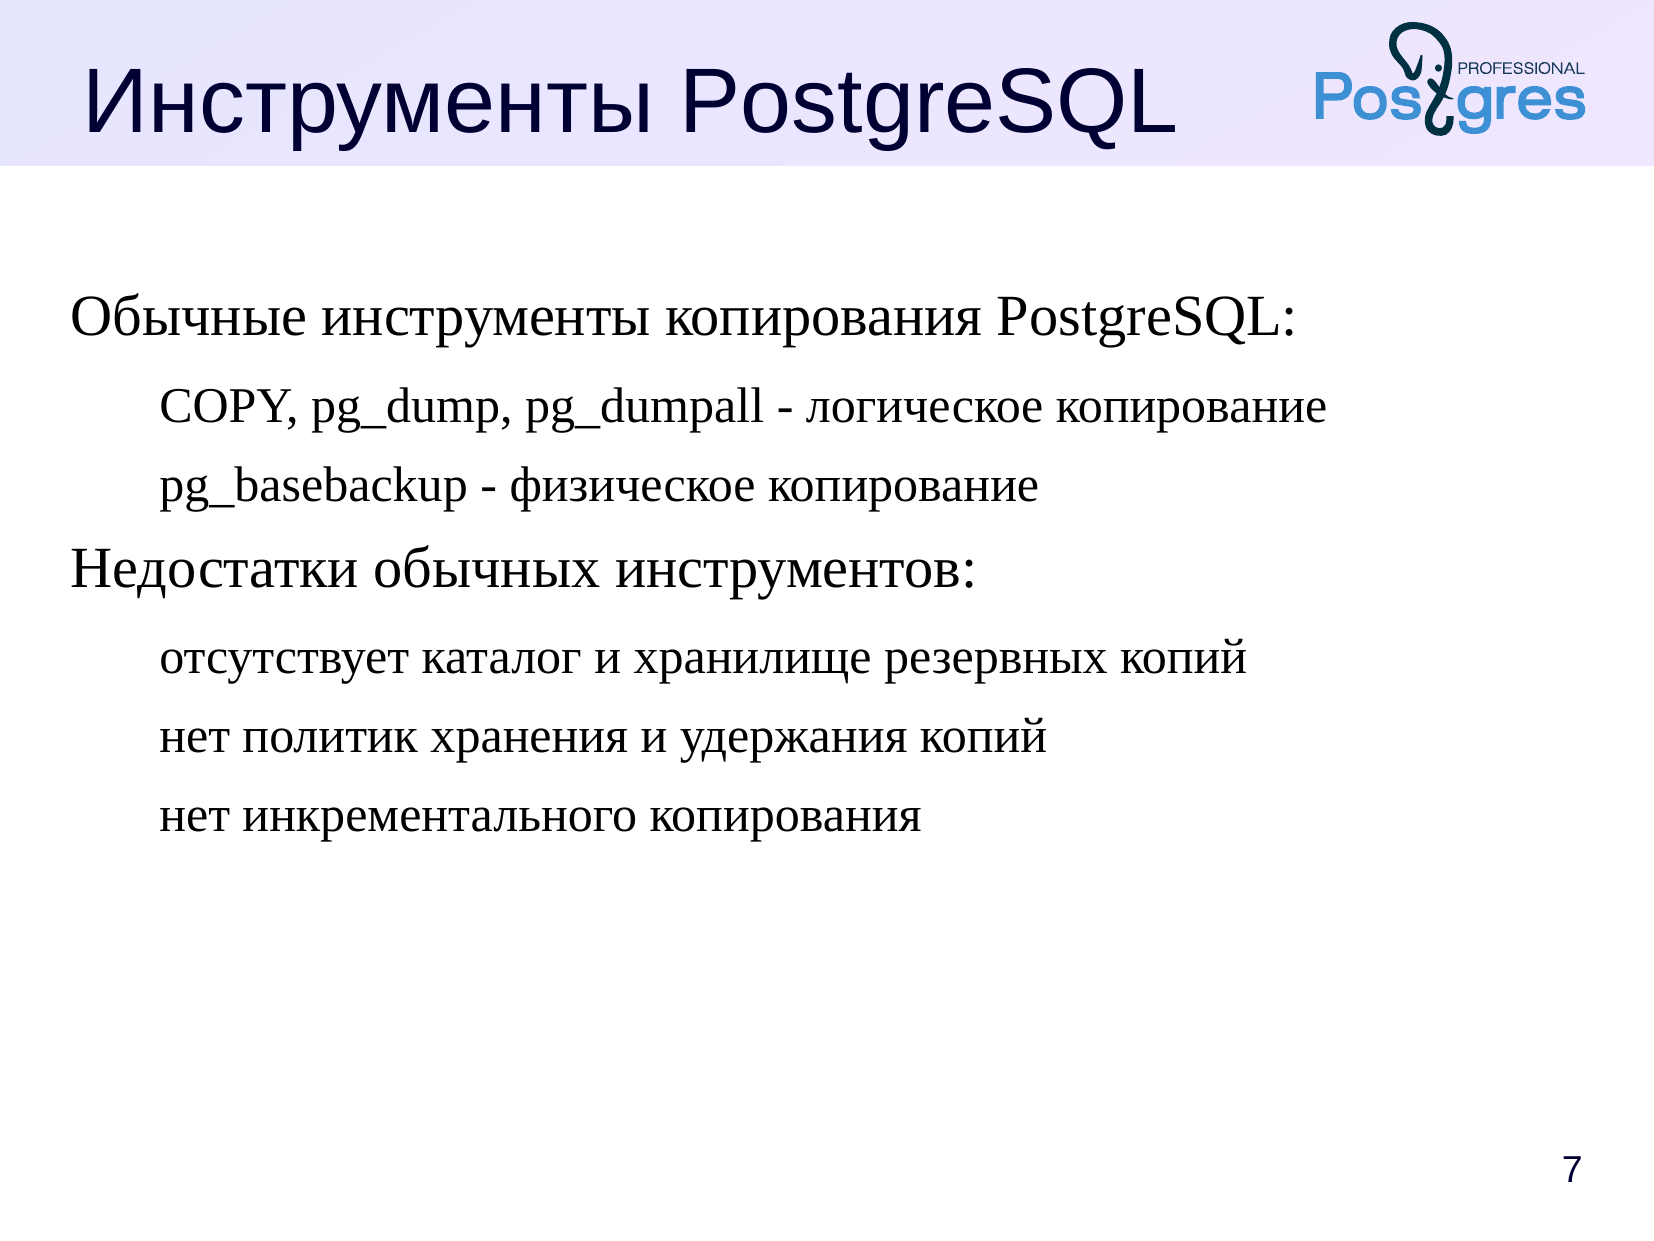

# Инструменты PostgreSQL
Обычные инструменты копирования PostgreSQL:
COPY, pg_dump, pg_dumpall - логическое копирование
pg_basebackup - физическое копирование
Недостатки обычных инструментов:
отсутствует каталог и хранилище резервных копий
нет политик хранения и удержания копий
нет инкрементального копирования